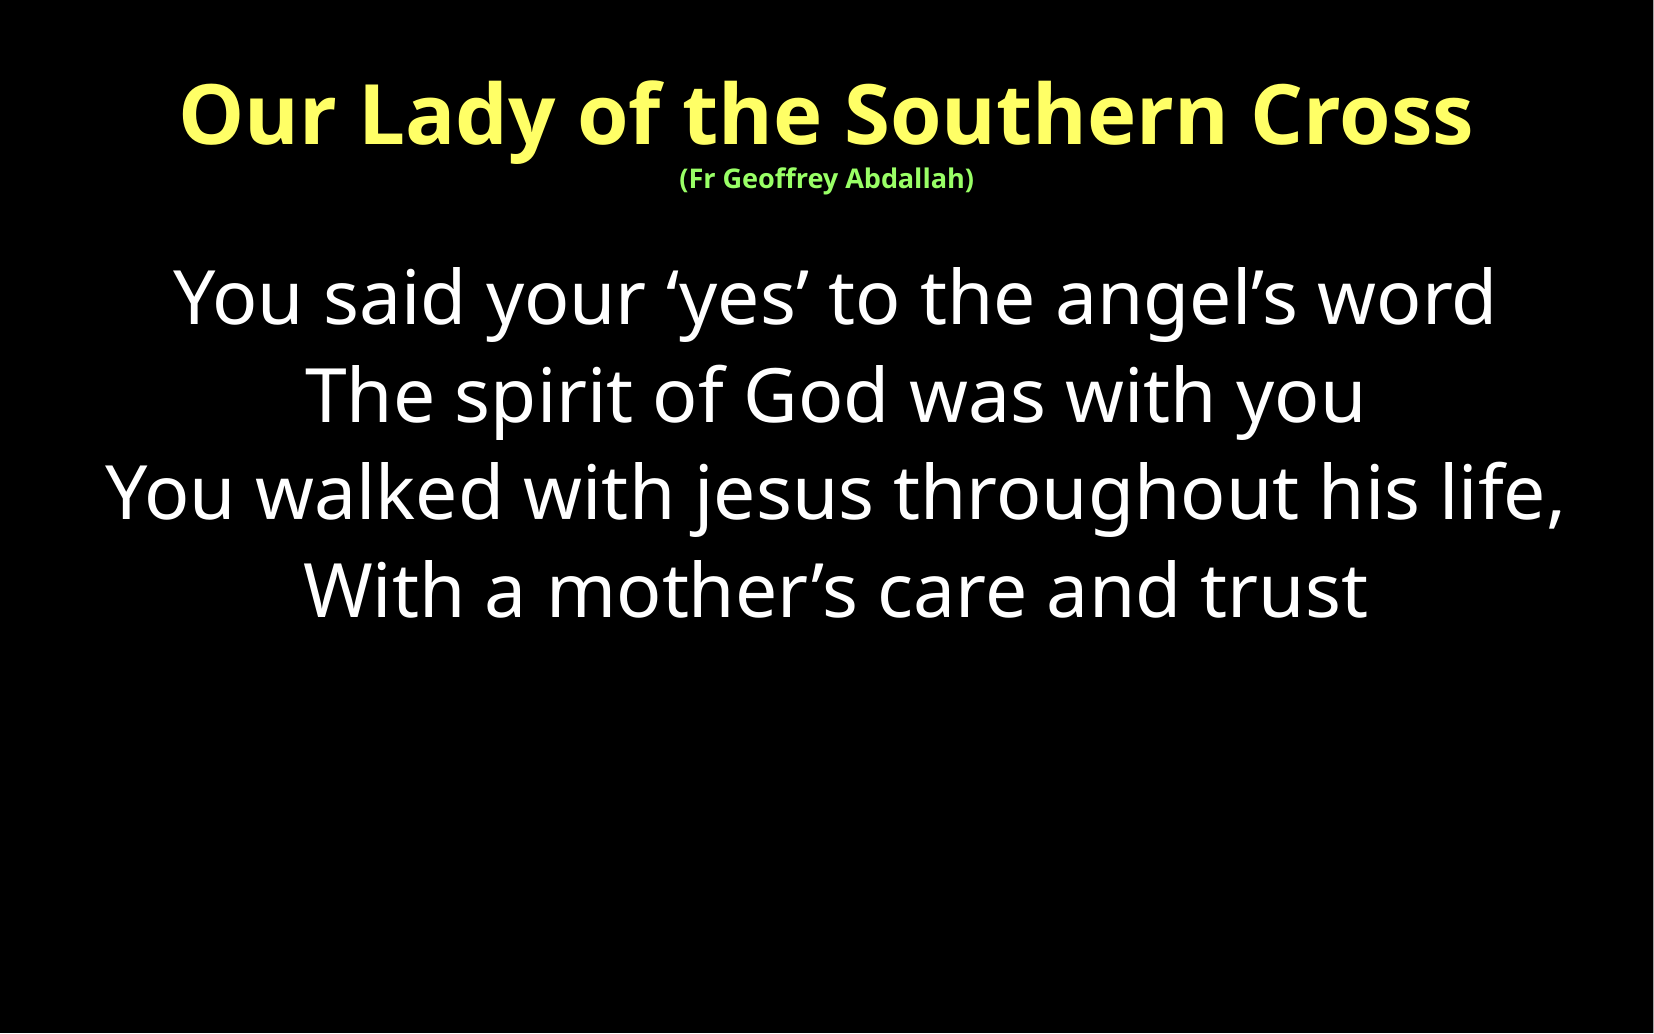

Our Lady of the Southern Cross
(Fr Geoffrey Abdallah)
You said your ‘yes’ to the angel’s word
The spirit of God was with you
You walked with jesus throughout his life,
With a mother’s care and trust